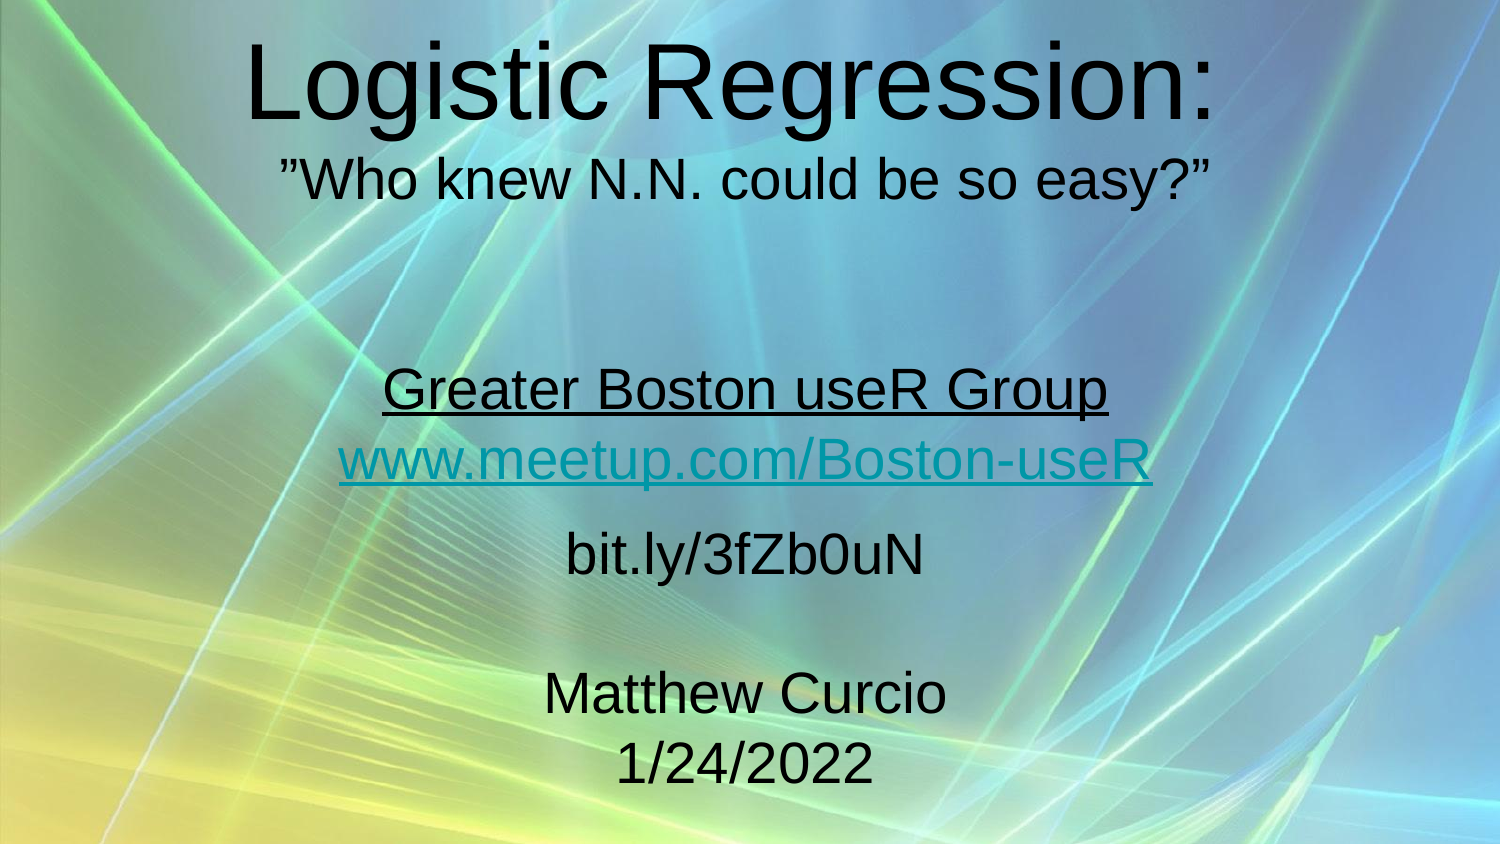

# Logistic Regression: ”Who knew N.N. could be so easy?” Greater Boston useR Group www.meetup.com/Boston-useR bit.ly/3fZb0uN Matthew Curcio 1/24/2022